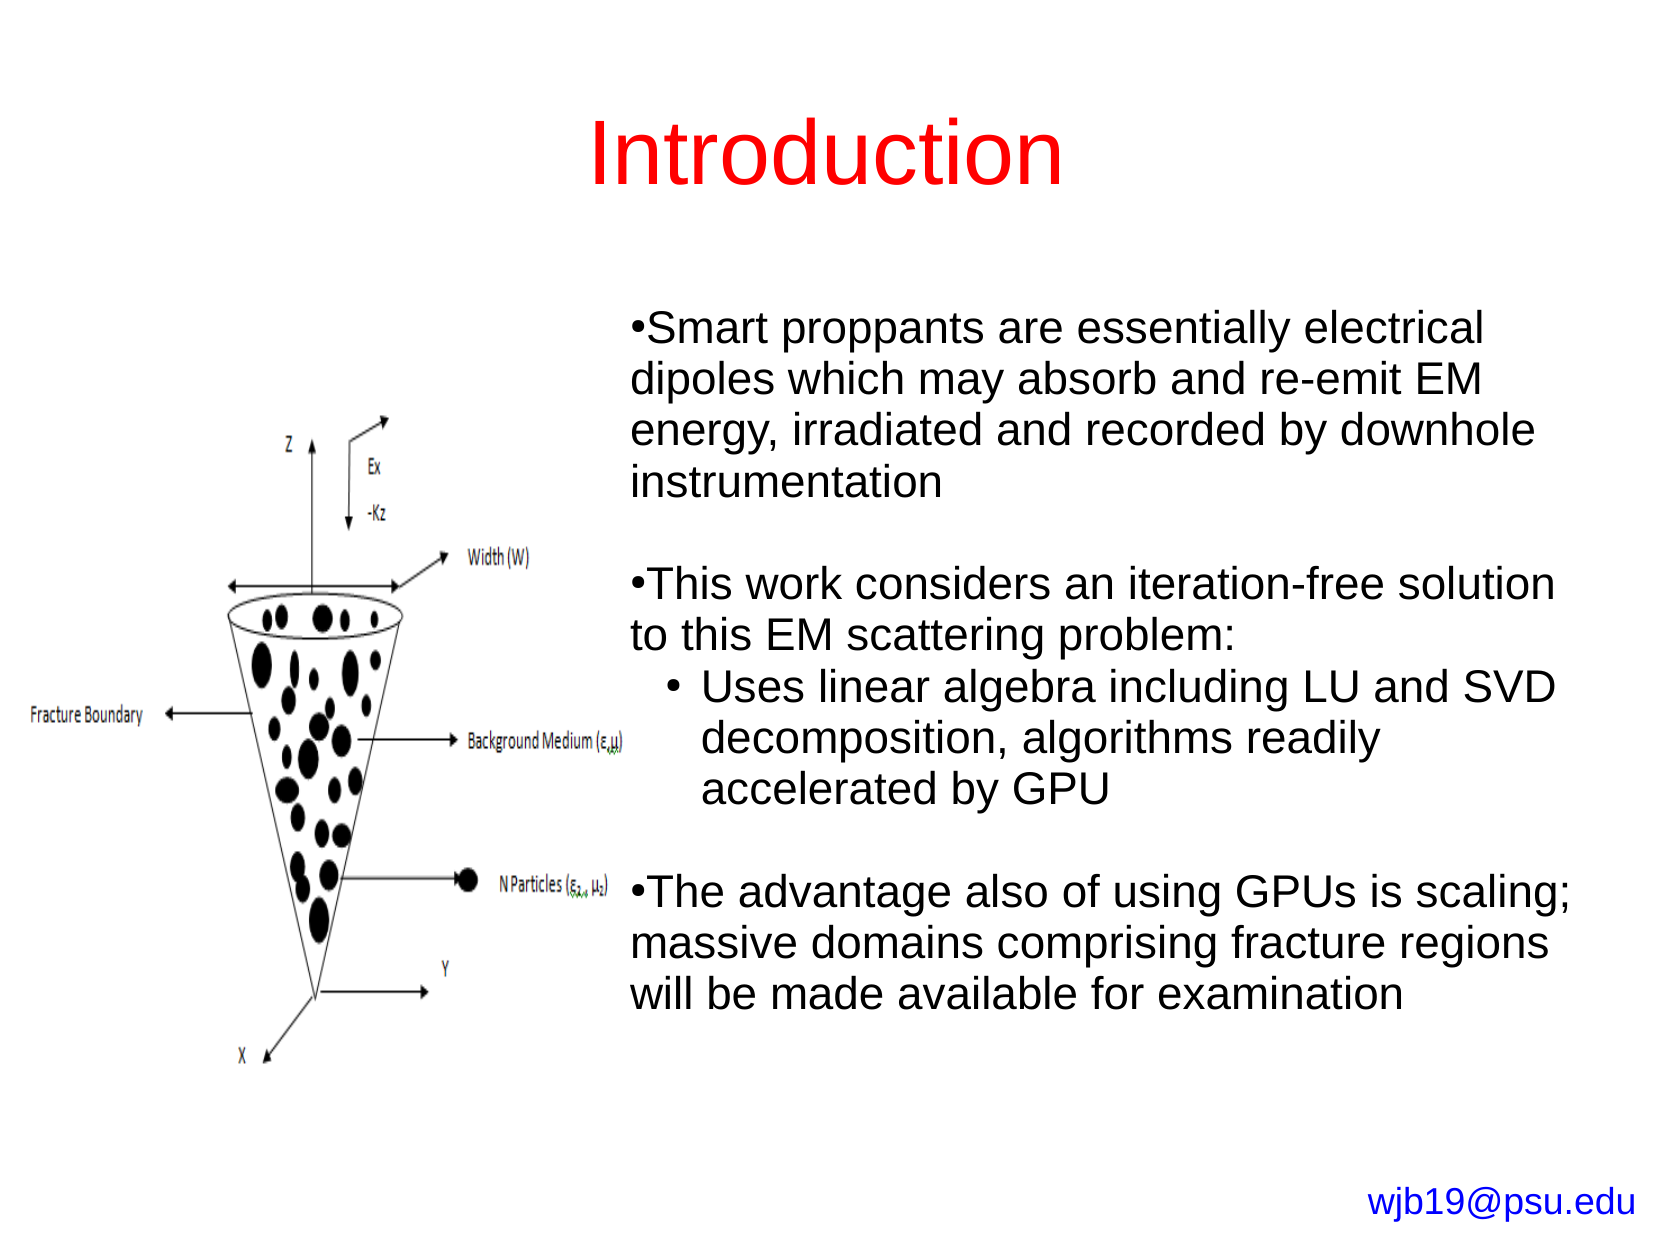

# Introduction
Smart proppants are essentially electrical dipoles which may absorb and re-emit EM energy, irradiated and recorded by downhole instrumentation
This work considers an iteration-free solution to this EM scattering problem:
Uses linear algebra including LU and SVD decomposition, algorithms readily accelerated by GPU
The advantage also of using GPUs is scaling; massive domains comprising fracture regions will be made available for examination
wjb19@psu.edu